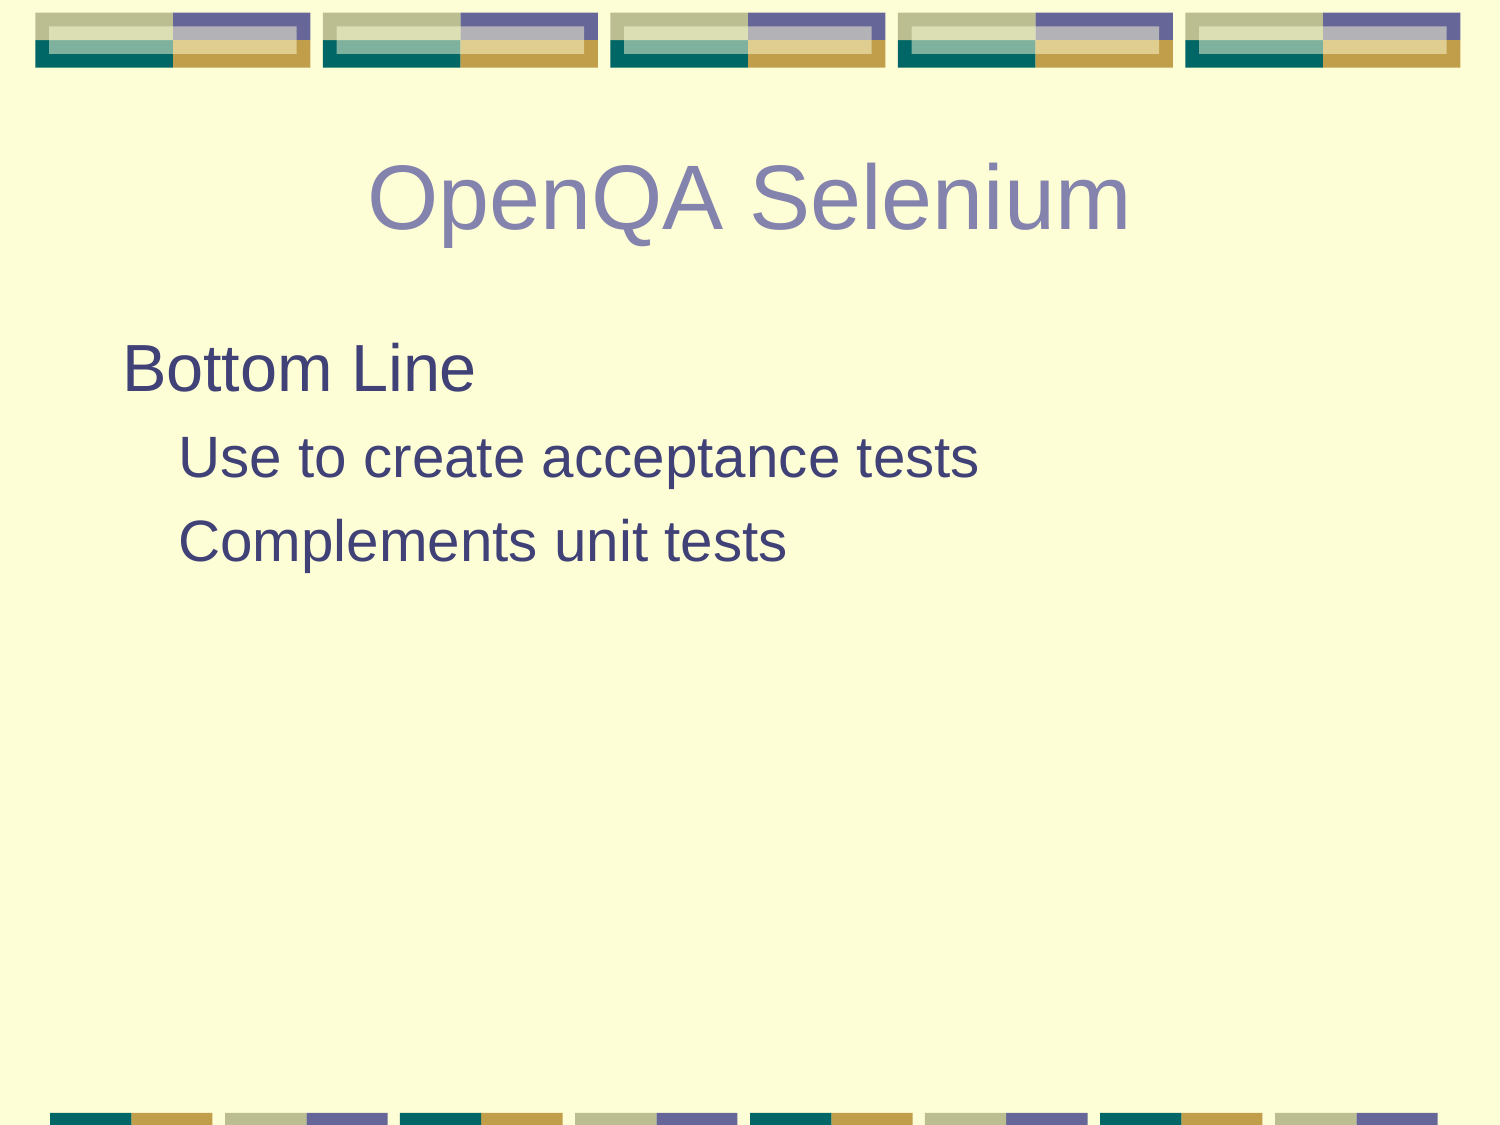

# OpenQA Selenium
 Bottom Line
Use to create acceptance tests
Complements unit tests